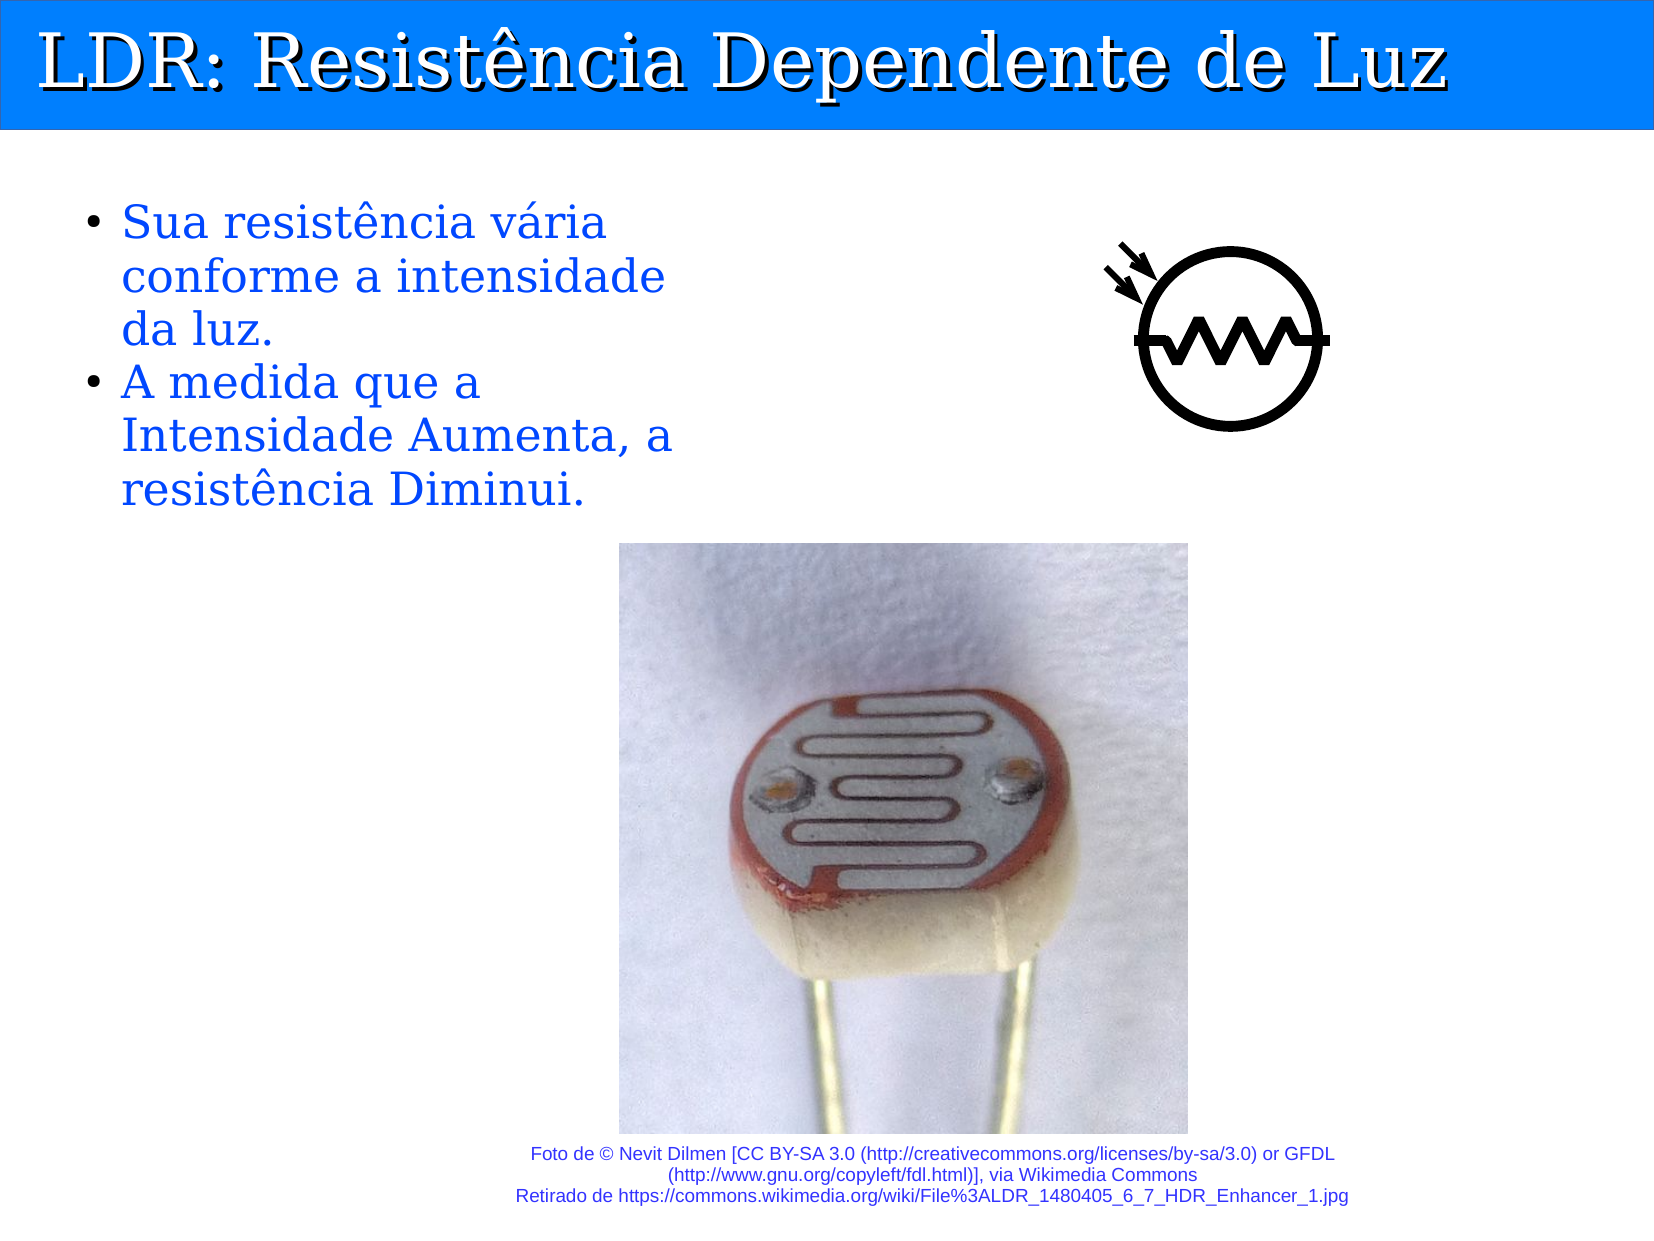

# LDR: Resistência Dependente de Luz
LDR: Resistência Dependente de Luz
Sua resistência vária conforme a intensidade da luz.
A medida que a Intensidade Aumenta, a resistência Diminui.
Foto de © Nevit Dilmen [CC BY-SA 3.0 (http://creativecommons.org/licenses/by-sa/3.0) or GFDL (http://www.gnu.org/copyleft/fdl.html)], via Wikimedia Commons
Retirado de https://commons.wikimedia.org/wiki/File%3ALDR_1480405_6_7_HDR_Enhancer_1.jpg